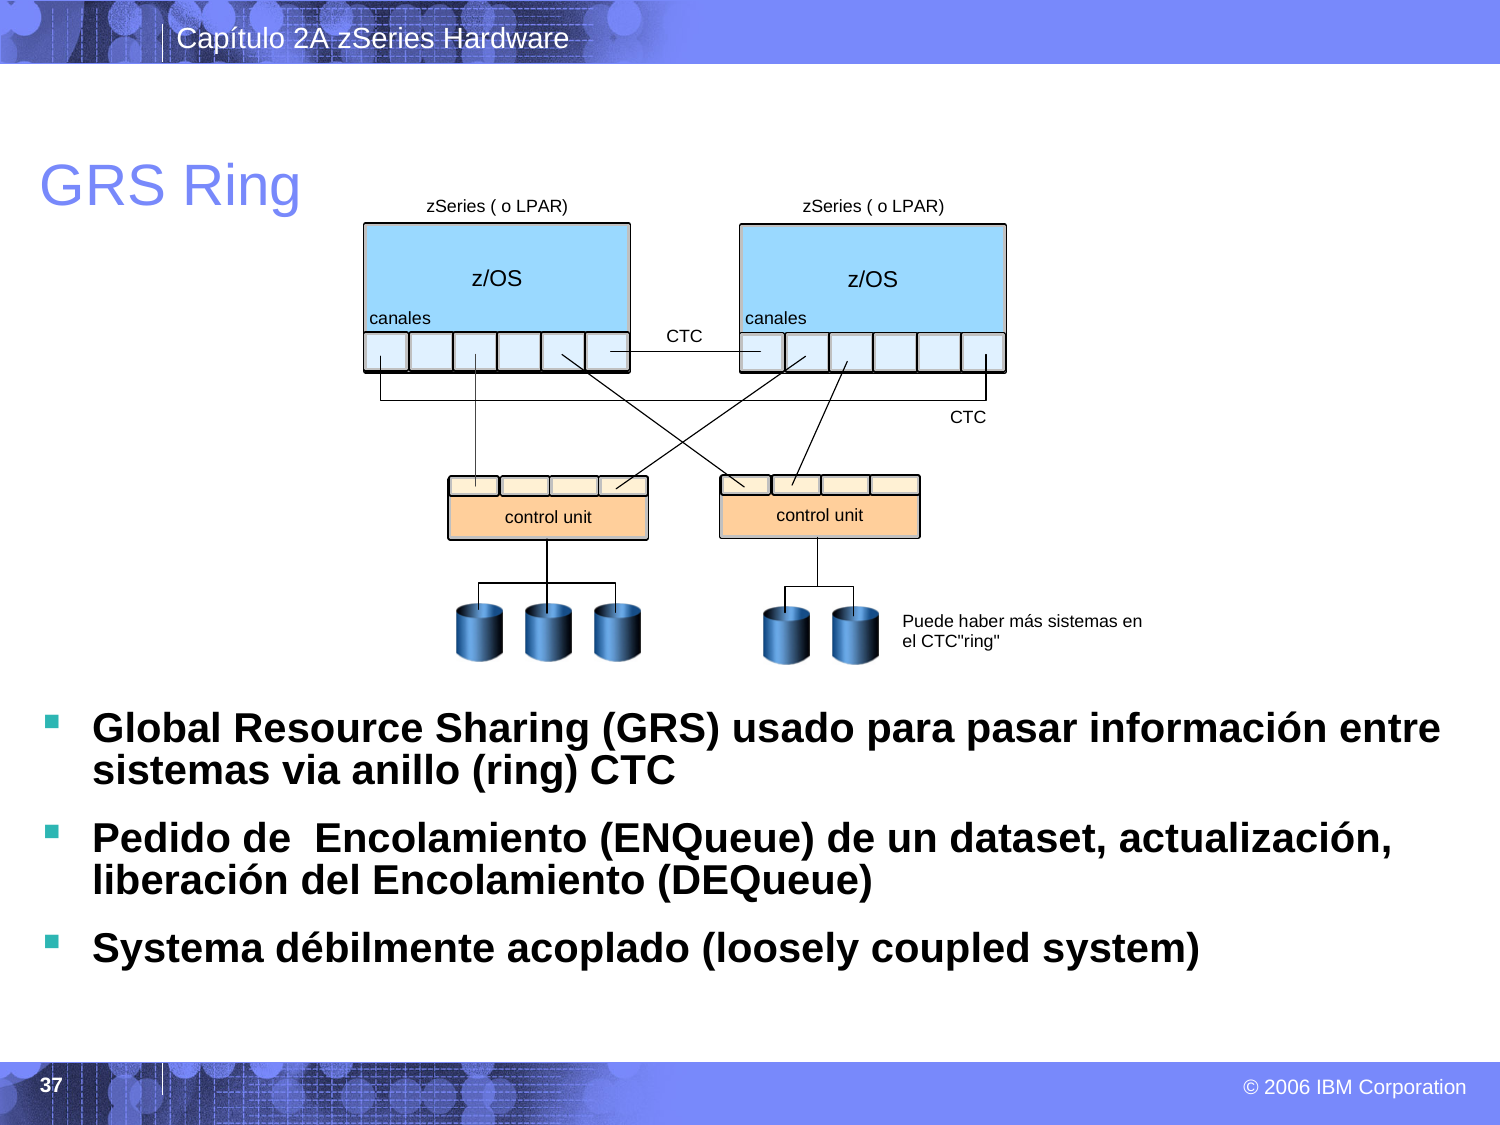

# GRS Ring
Global Resource Sharing (GRS) usado para pasar información entre sistemas via anillo (ring) CTC
Pedido de Encolamiento (ENQueue) de un dataset, actualización, liberación del Encolamiento (DEQueue)
Systema débilmente acoplado (loosely coupled system)
37